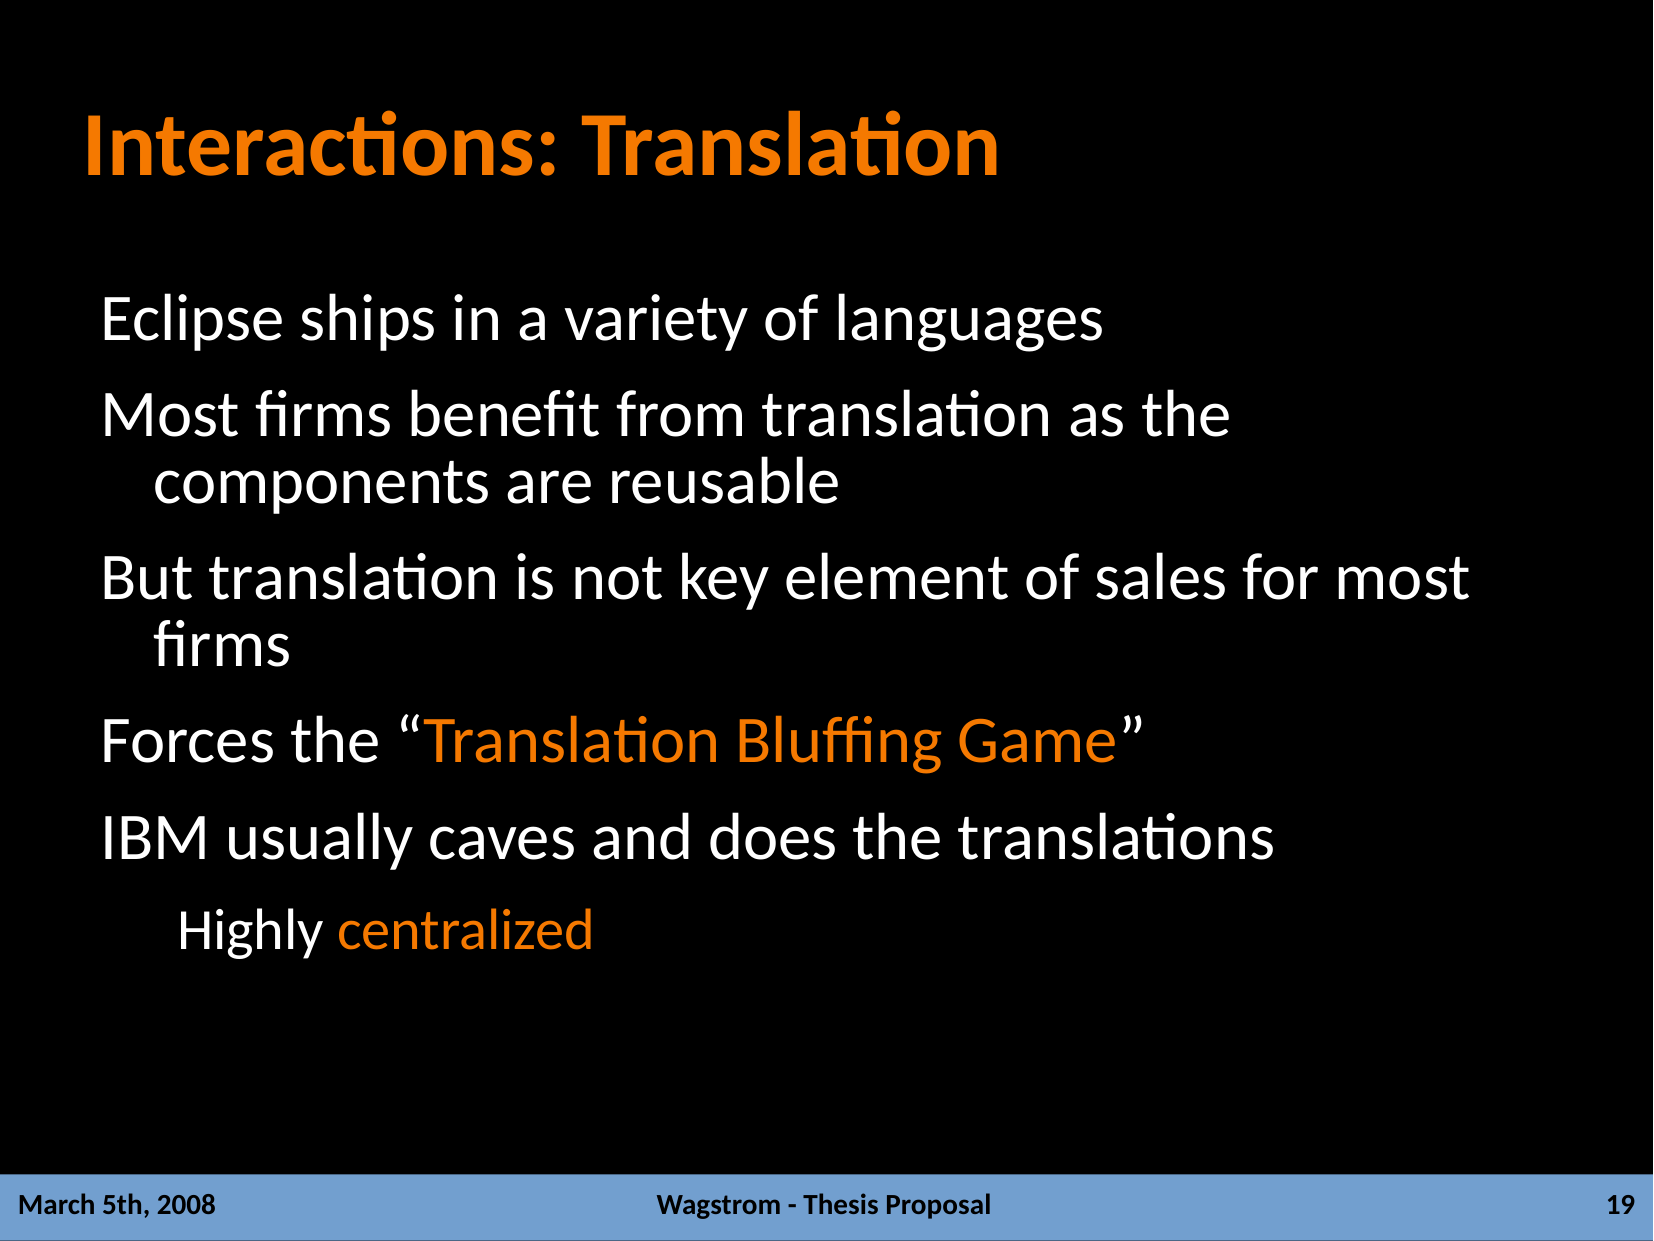

# Interactions: Translation
Eclipse ships in a variety of languages
Most firms benefit from translation as the components are reusable
But translation is not key element of sales for most firms
Forces the “Translation Bluffing Game”
IBM usually caves and does the translations
Highly centralized
March 5th, 2008
Wagstrom - Thesis Proposal
19